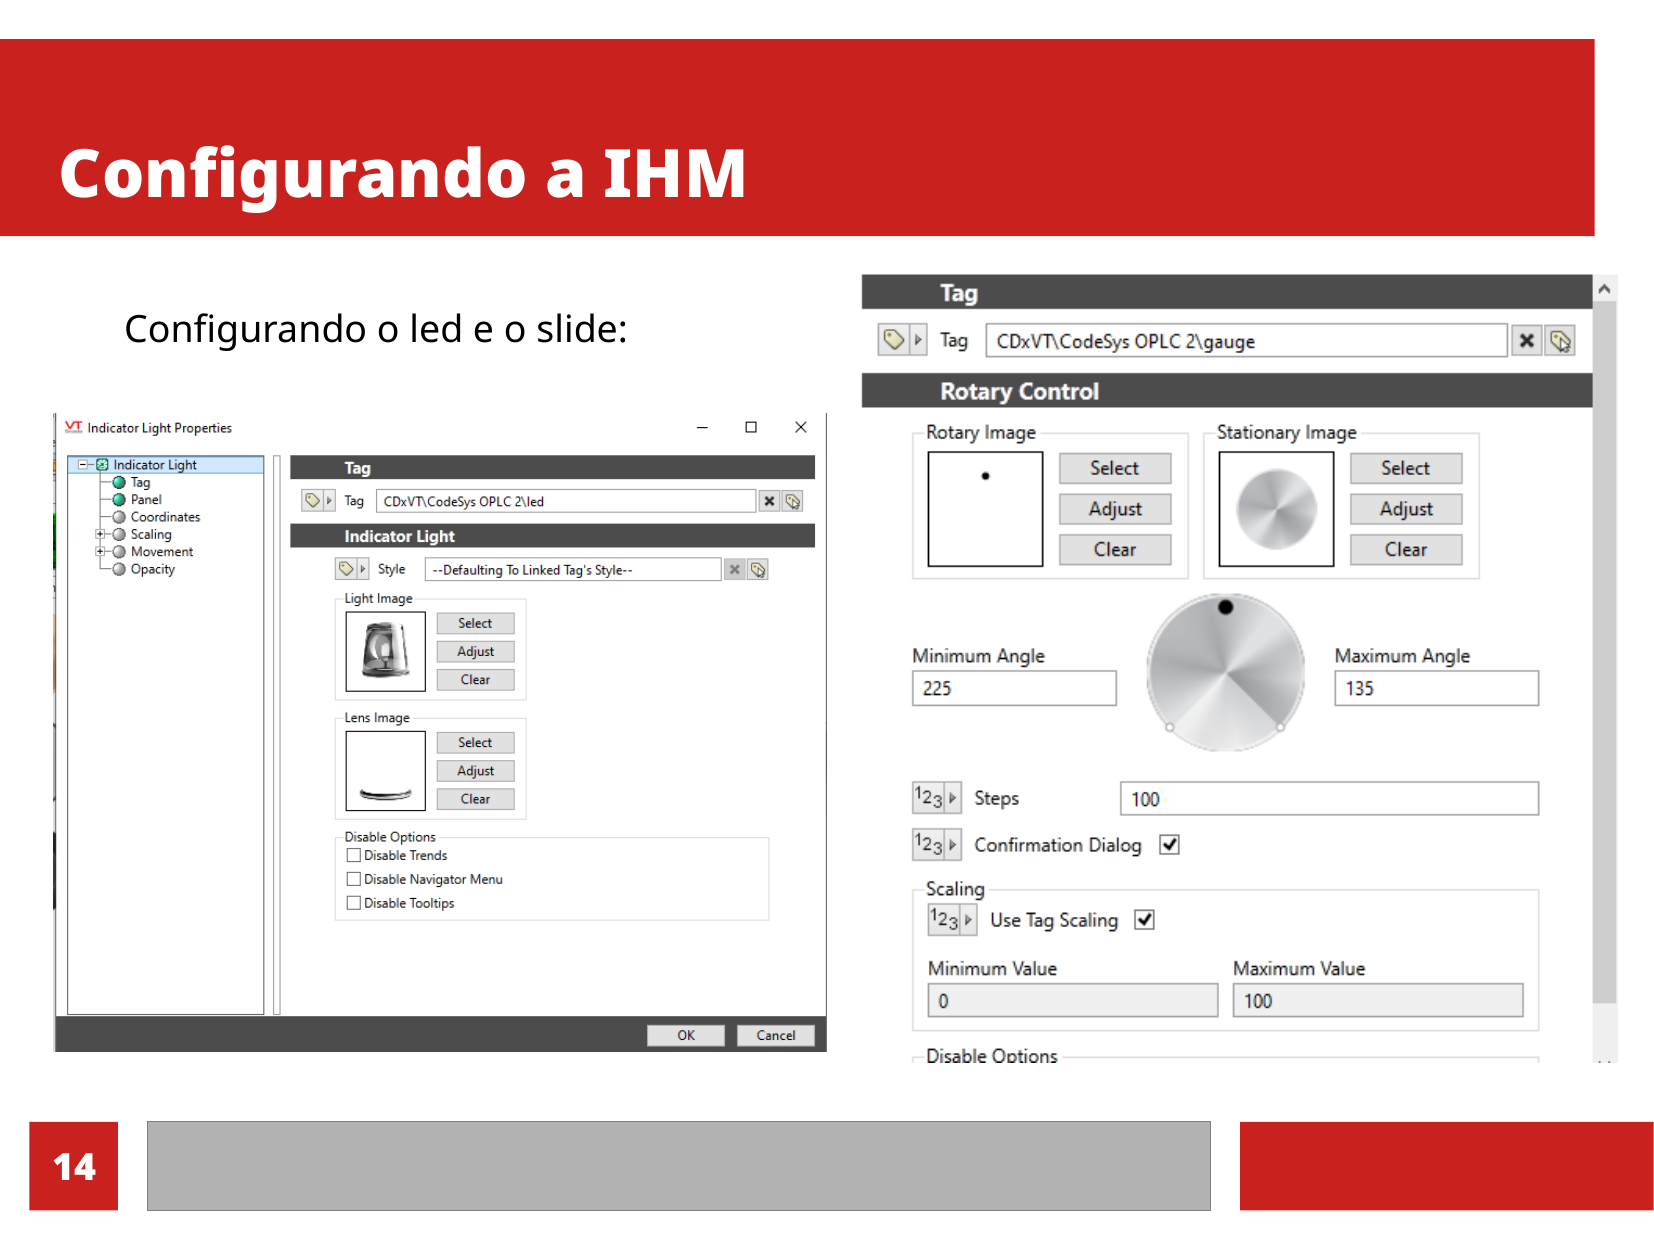

# Configurando a IHM
Configurando o led e o slide:
14